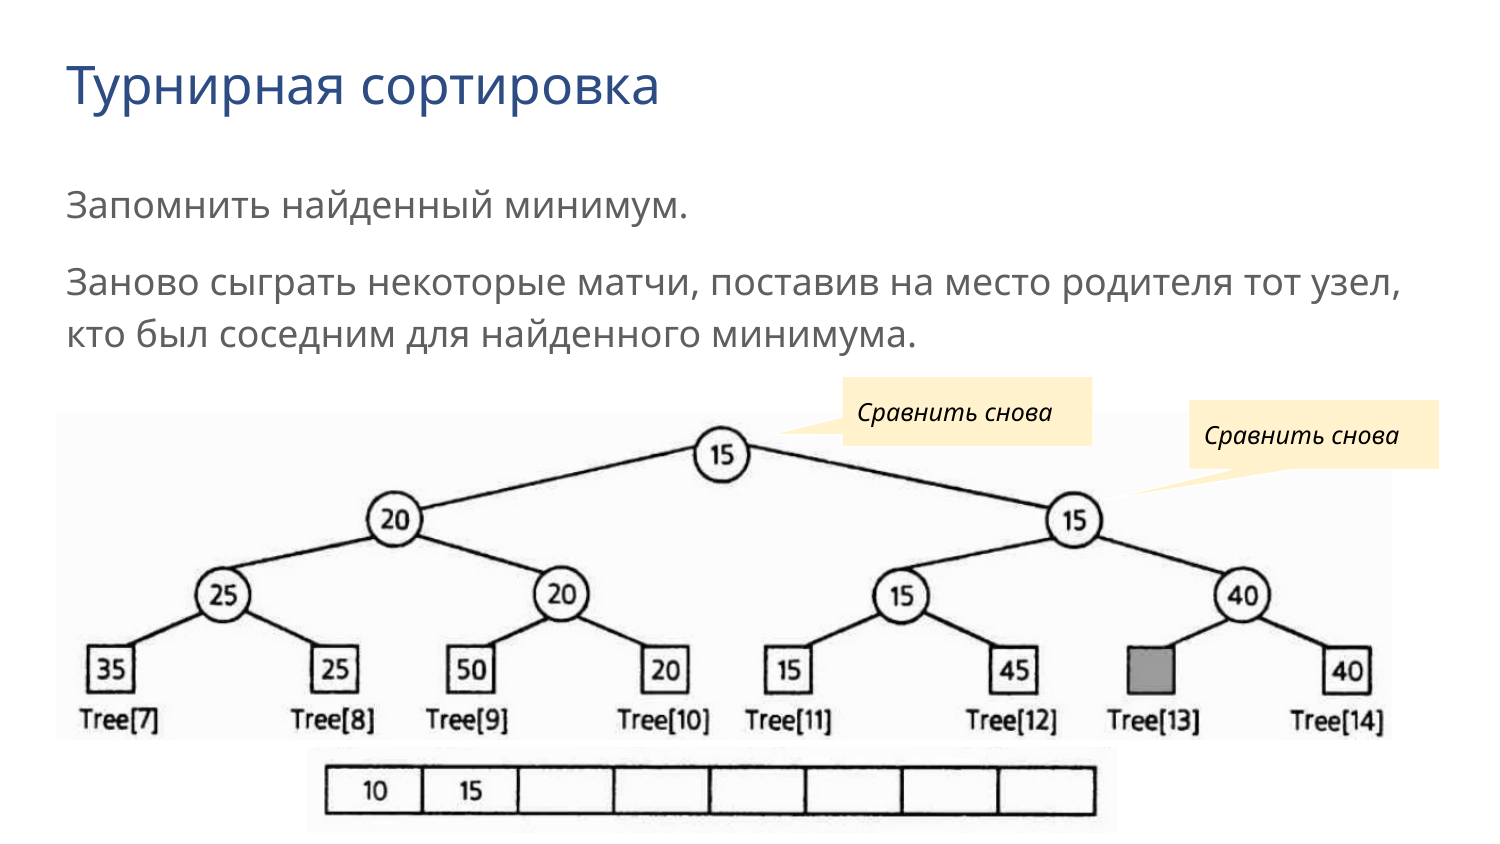

# Турнирная сортировка
Запомнить найденный минимум.
Заново сыграть некоторые матчи, поставив на место родителя тот узел, кто был соседним для найденного минимума.
Сравнить снова
Сравнить снова